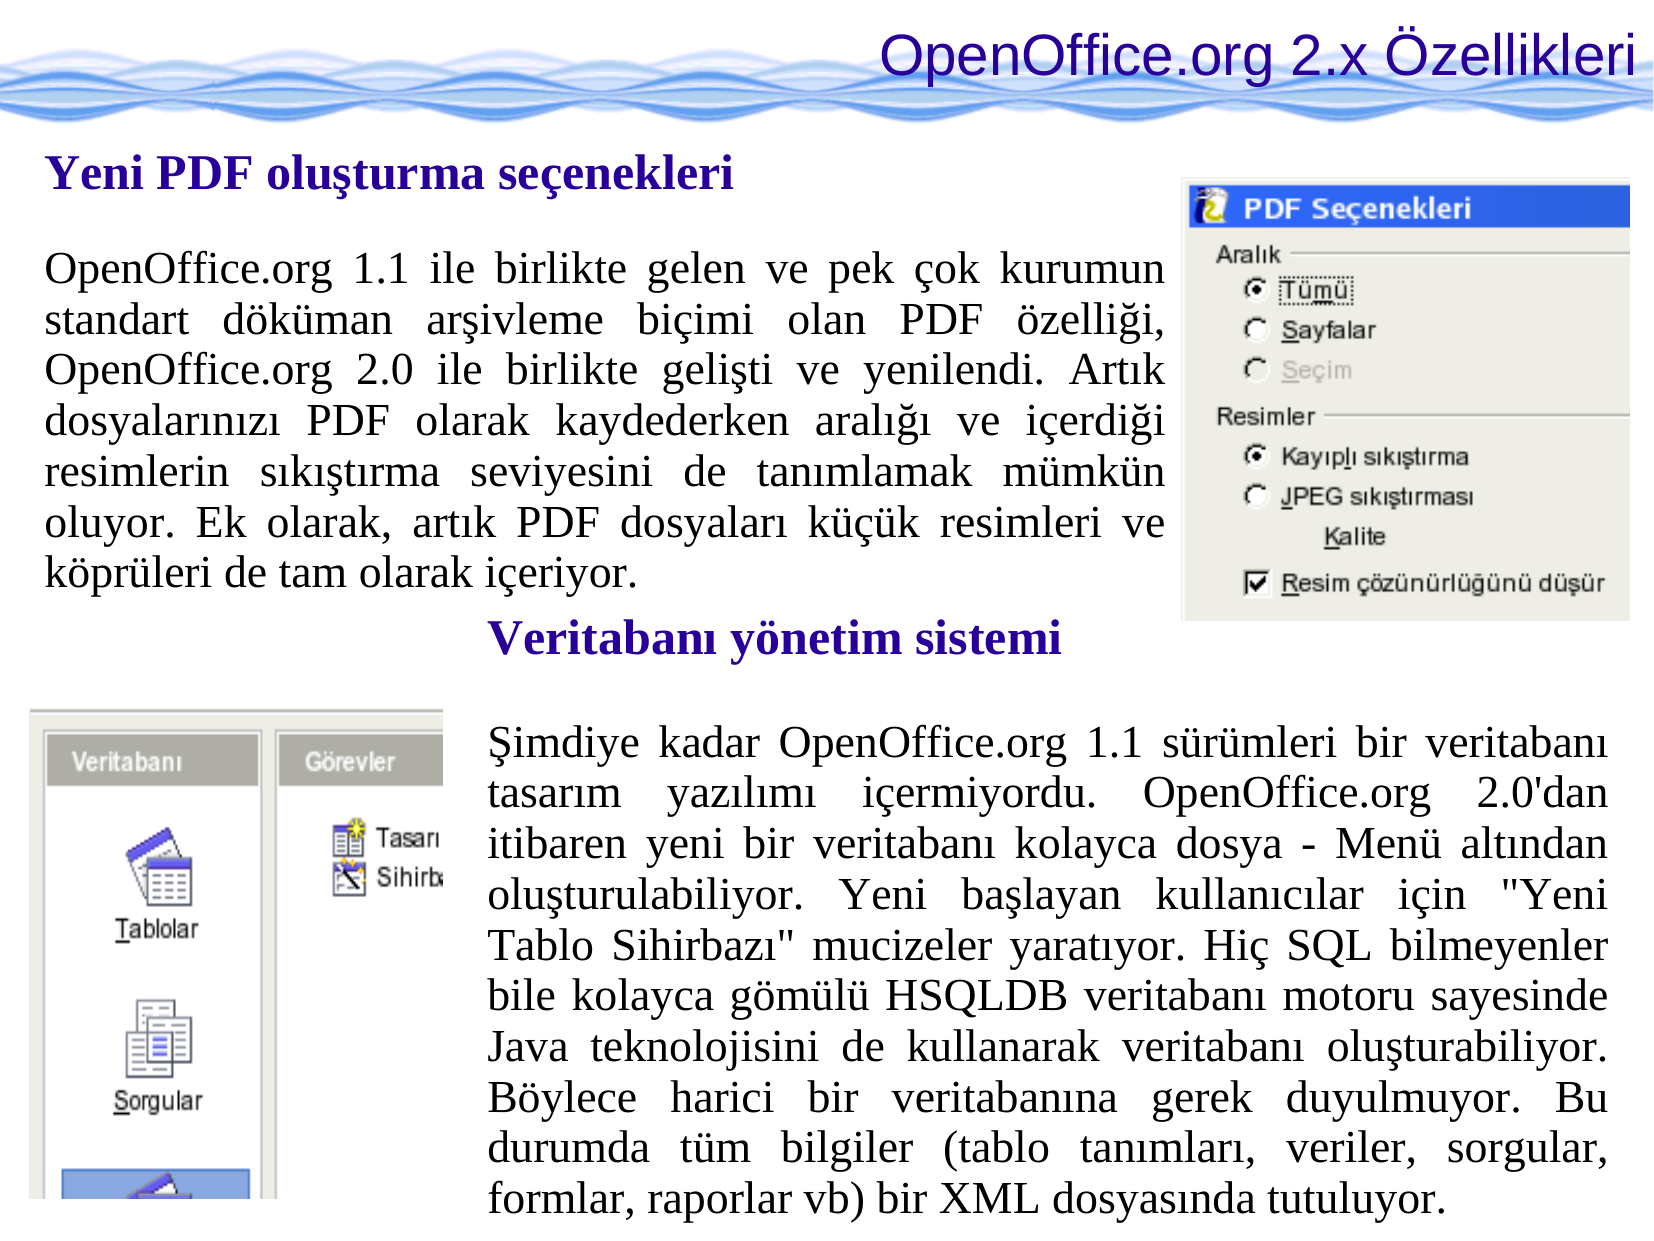

OpenOffice.org 2.x Özellikleri
Yeni PDF oluşturma seçenekleri
OpenOffice.org 1.1 ile birlikte gelen ve pek çok kurumun standart döküman arşivleme biçimi olan PDF özelliği, OpenOffice.org 2.0 ile birlikte gelişti ve yenilendi. Artık dosyalarınızı PDF olarak kaydederken aralığı ve içerdiği resimlerin sıkıştırma seviyesini de tanımlamak mümkün oluyor. Ek olarak, artık PDF dosyaları küçük resimleri ve köprüleri de tam olarak içeriyor.
Veritabanı yönetim sistemi
Şimdiye kadar OpenOffice.org 1.1 sürümleri bir veritabanı tasarım yazılımı içermiyordu. OpenOffice.org 2.0'dan itibaren yeni bir veritabanı kolayca dosya - Menü altından oluşturulabiliyor. Yeni başlayan kullanıcılar için "Yeni Tablo Sihirbazı" mucizeler yaratıyor. Hiç SQL bilmeyenler bile kolayca gömülü HSQLDB veritabanı motoru sayesinde Java teknolojisini de kullanarak veritabanı oluşturabiliyor. Böylece harici bir veritabanına gerek duyulmuyor. Bu durumda tüm bilgiler (tablo tanımları, veriler, sorgular, formlar, raporlar vb) bir XML dosyasında tutuluyor.